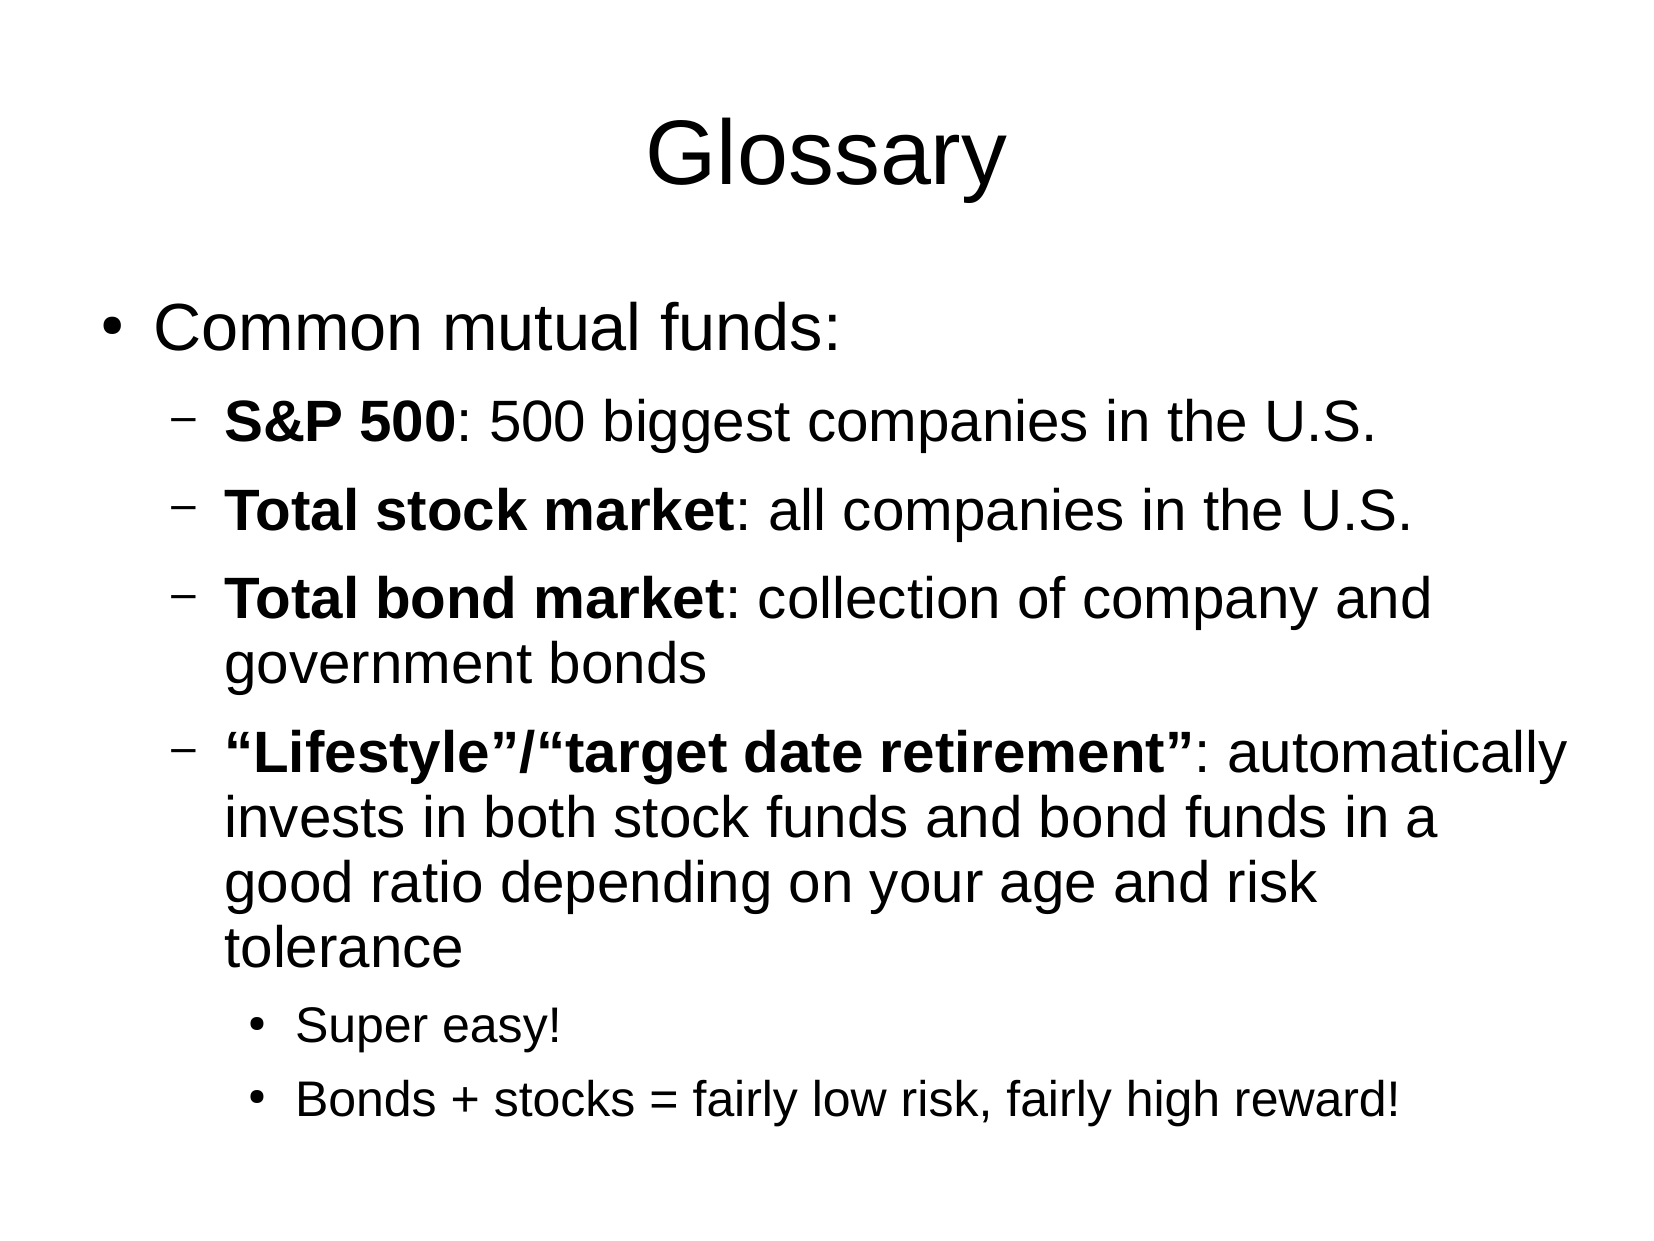

# Glossary
Common mutual funds:
S&P 500: 500 biggest companies in the U.S.
Total stock market: all companies in the U.S.
Total bond market: collection of company and government bonds
“Lifestyle”/“target date retirement”: automatically invests in both stock funds and bond funds in a good ratio depending on your age and risk tolerance
Super easy!
Bonds + stocks = fairly low risk, fairly high reward!